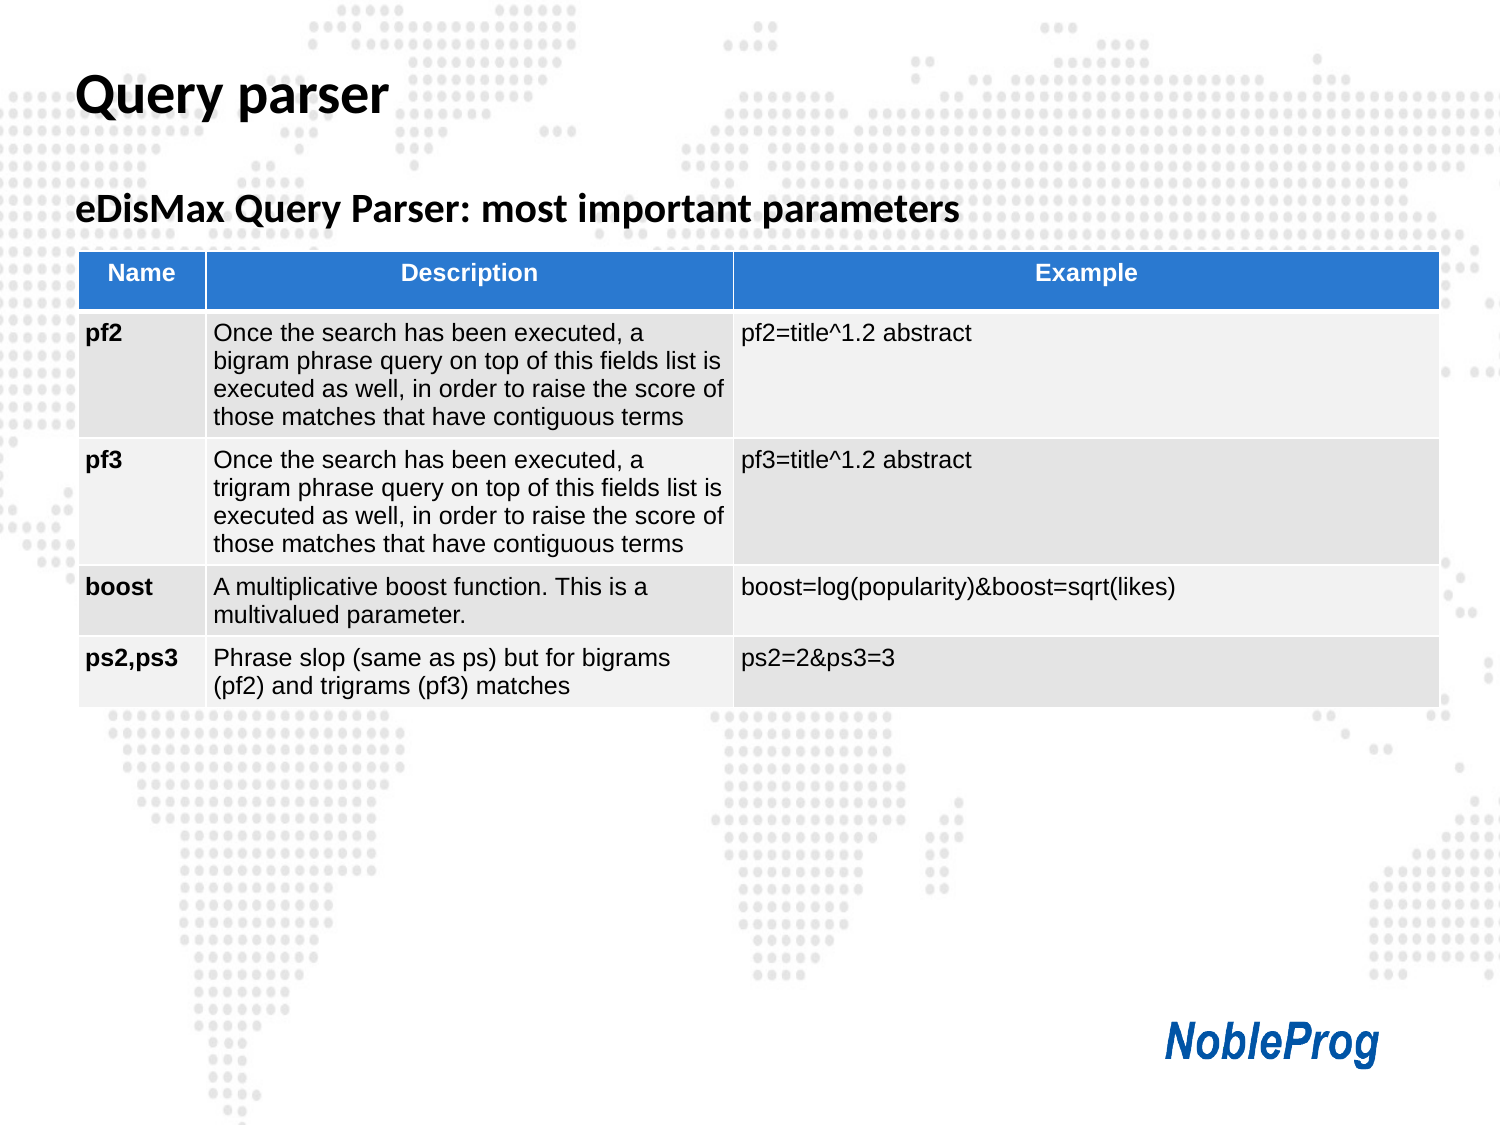

Query parser
eDisMax Query Parser: most important parameters
| Name | Description | Example |
| --- | --- | --- |
| pf2 | Once the search has been executed, a bigram phrase query on top of this fields list is executed as well, in order to raise the score of those matches that have contiguous terms | pf2=title^1.2 abstract |
| pf3 | Once the search has been executed, a trigram phrase query on top of this fields list is executed as well, in order to raise the score of those matches that have contiguous terms | pf3=title^1.2 abstract |
| boost | A multiplicative boost function. This is a multivalued parameter. | boost=log(popularity)&boost=sqrt(likes) |
| ps2,ps3 | Phrase slop (same as ps) but for bigrams (pf2) and trigrams (pf3) matches | ps2=2&ps3=3 |